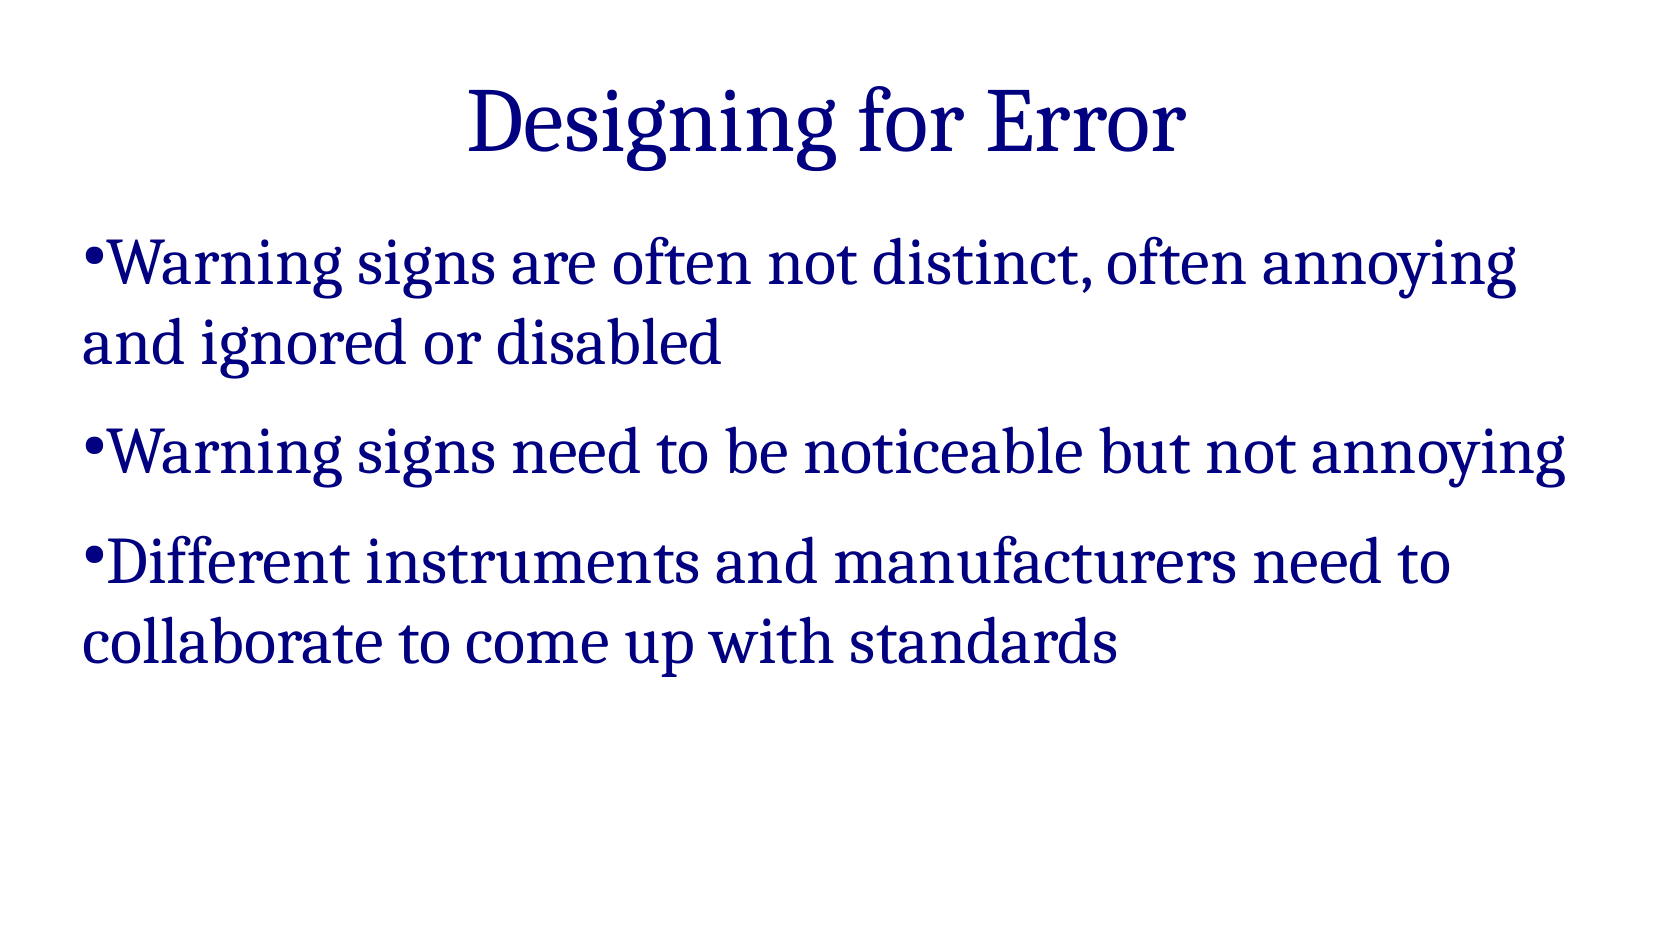

# Designing for Error
Warning signs are often not distinct, often annoying and ignored or disabled
Warning signs need to be noticeable but not annoying
Different instruments and manufacturers need to collaborate to come up with standards